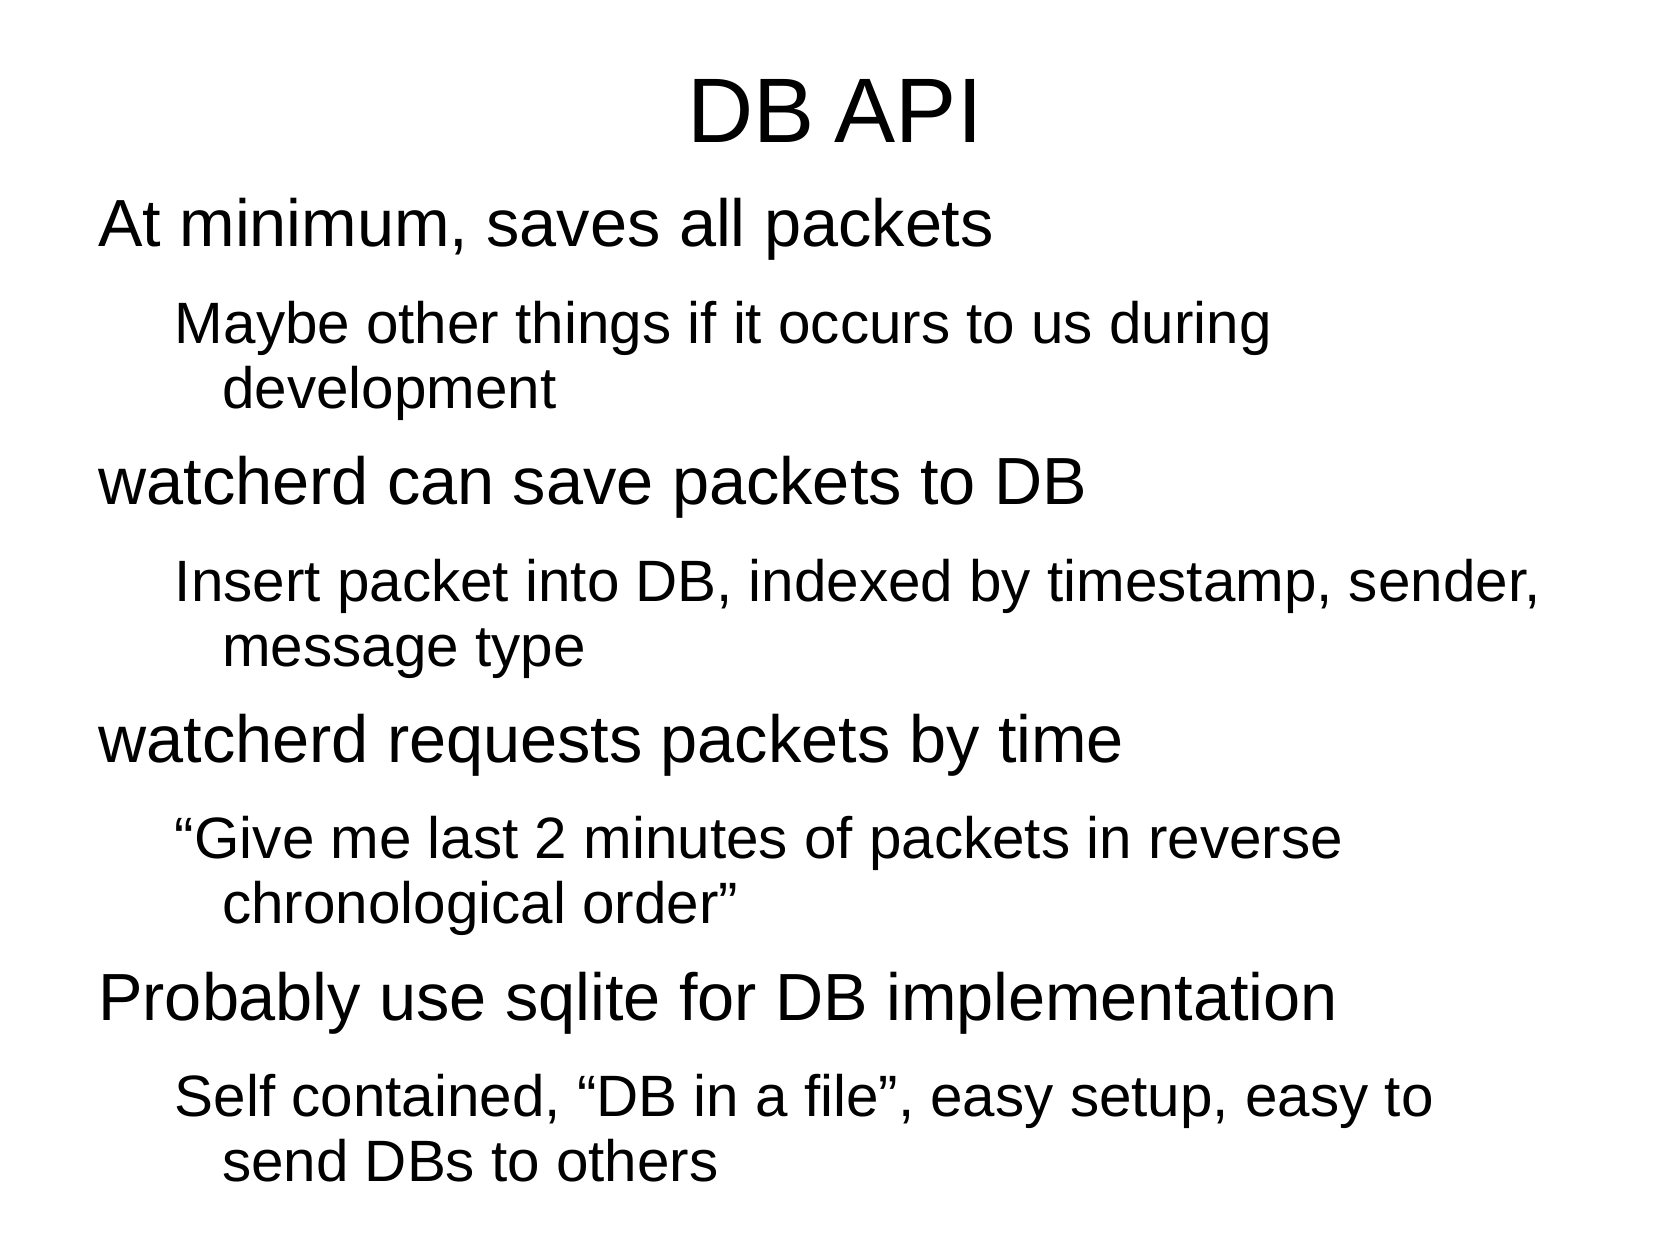

# DB API
At minimum, saves all packets
Maybe other things if it occurs to us during development
watcherd can save packets to DB
Insert packet into DB, indexed by timestamp, sender, message type
watcherd requests packets by time
“Give me last 2 minutes of packets in reverse chronological order”
Probably use sqlite for DB implementation
Self contained, “DB in a file”, easy setup, easy to send DBs to others